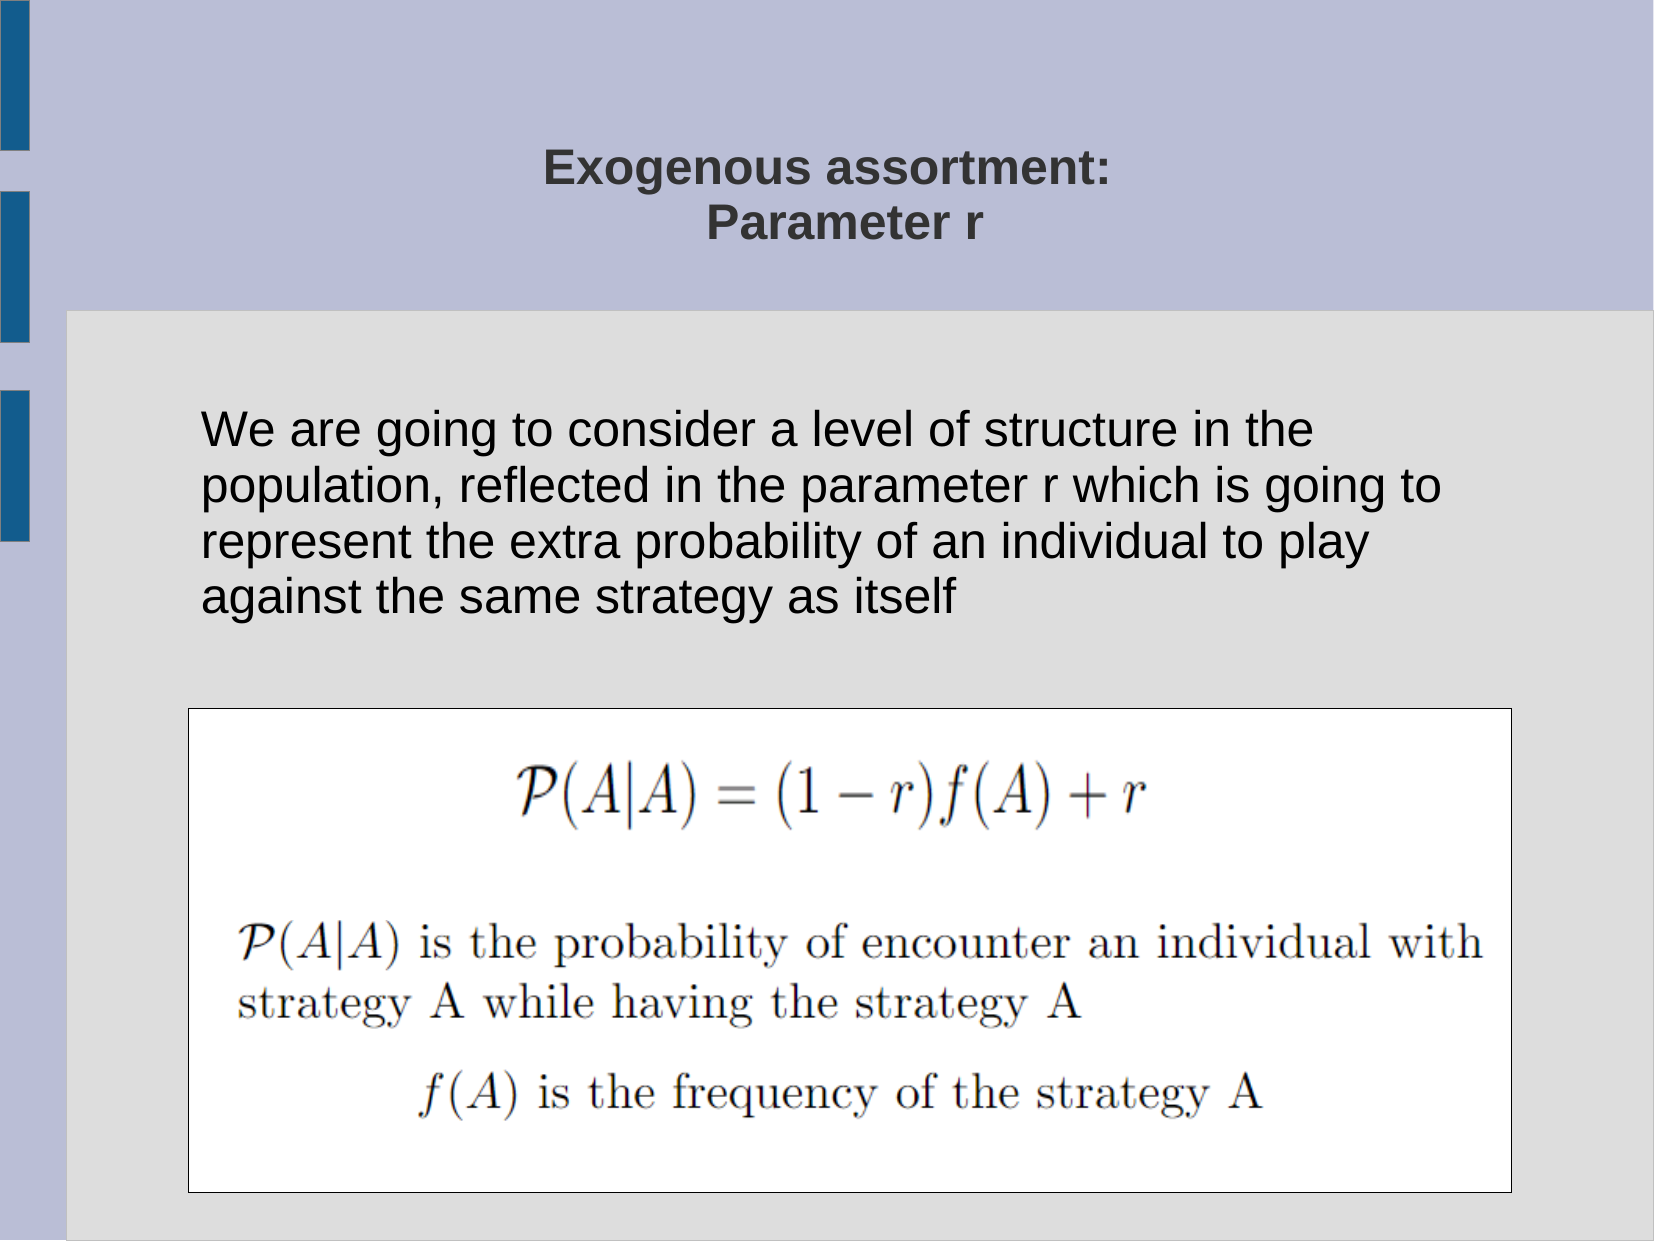

# Exogenous assortment: Parameter r
We are going to consider a level of structure in the population, reflected in the parameter r which is going to represent the extra probability of an individual to play against the same strategy as itself